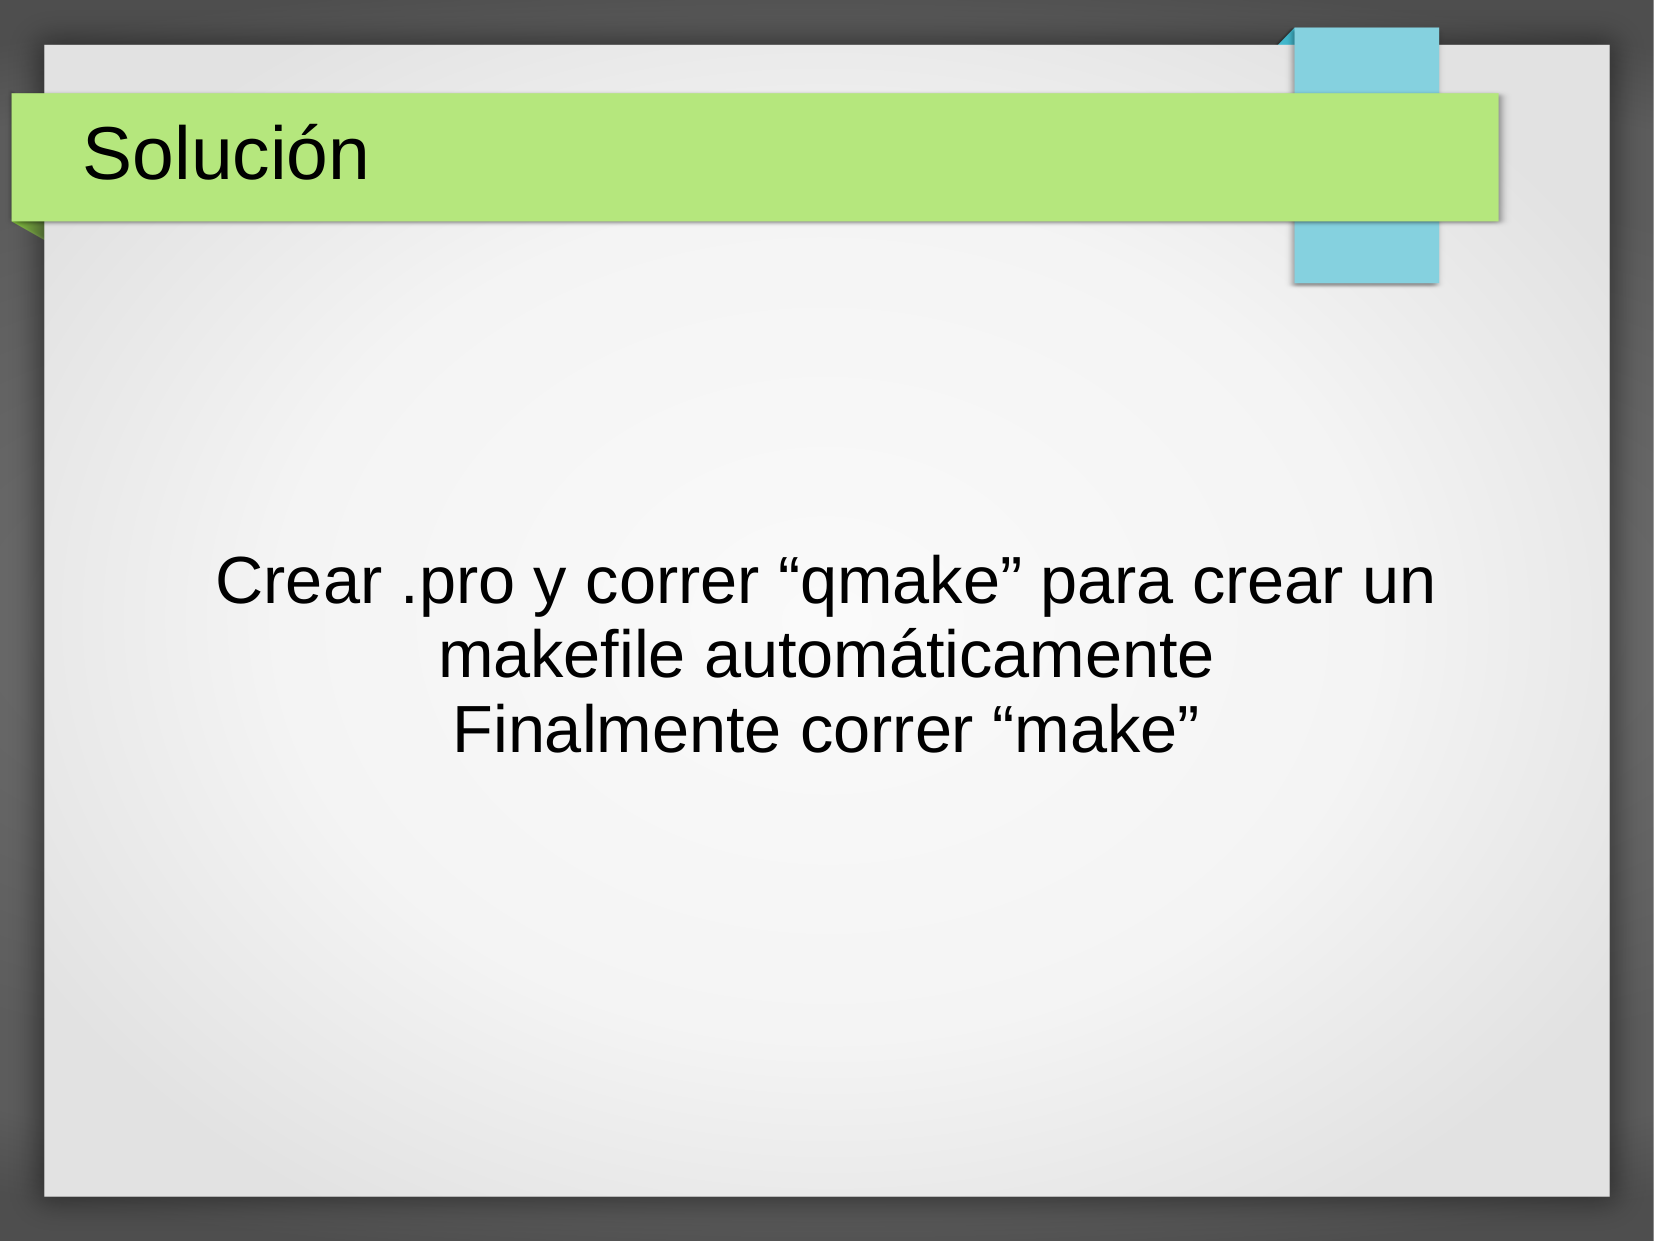

# Solución
Crear .pro y correr “qmake” para crear un makefile automáticamente
Finalmente correr “make”